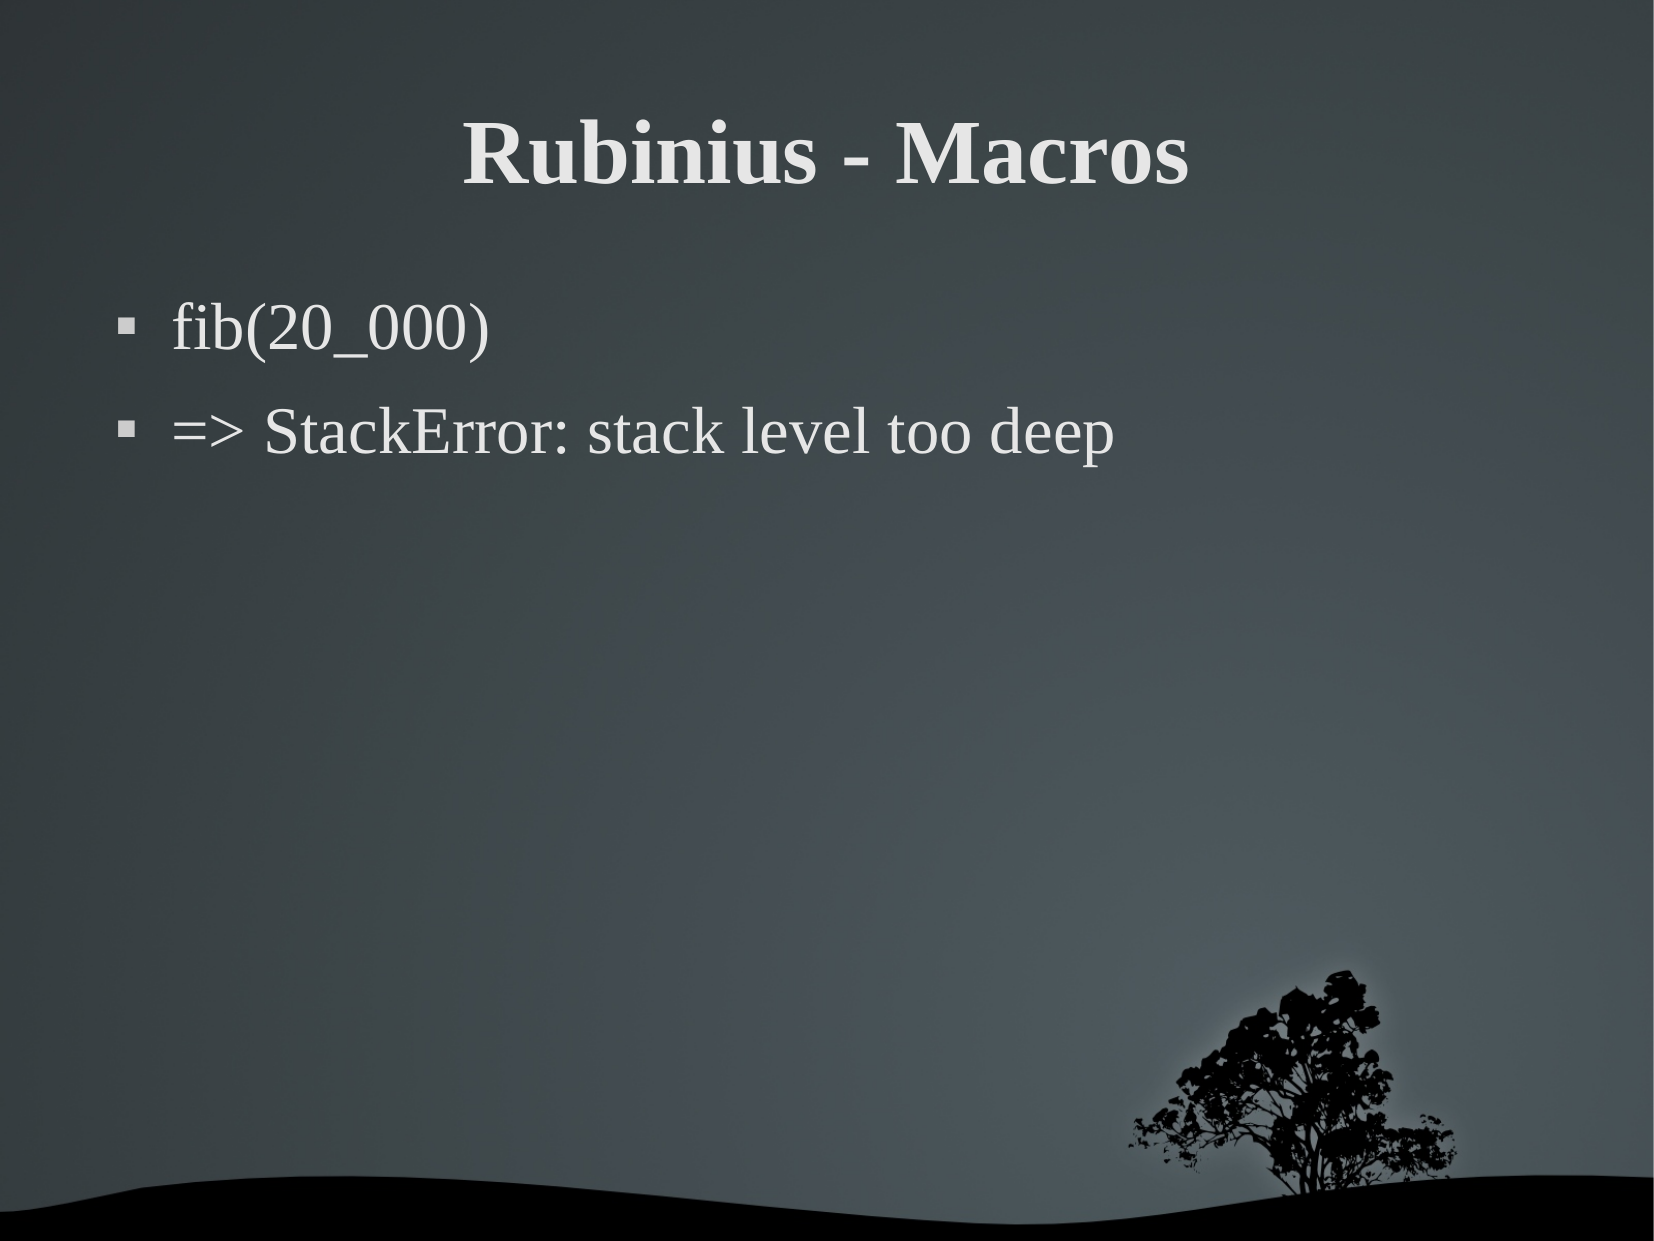

# Rubinius - Macros
fib(20_000)
=> StackError: stack level too deep